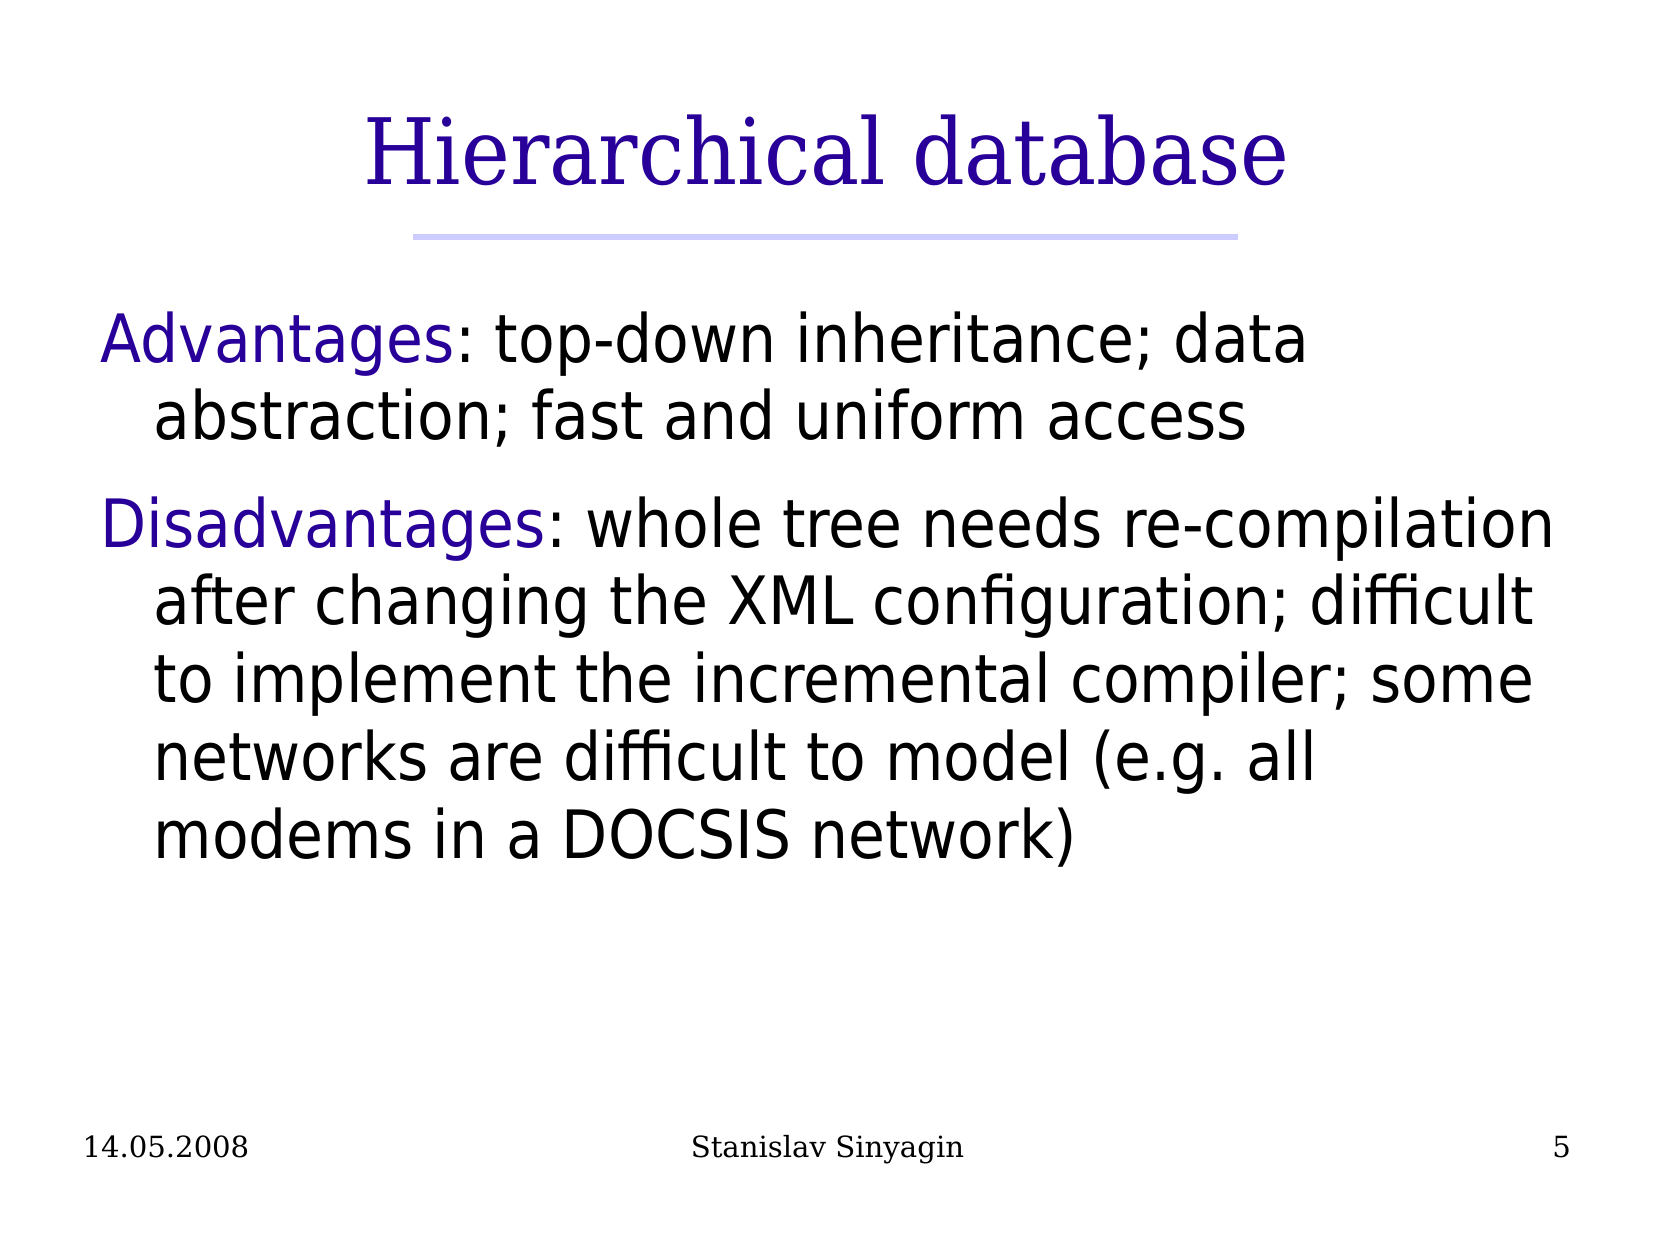

# Hierarchical database
Advantages: top-down inheritance; data abstraction; fast and uniform access
Disadvantages: whole tree needs re-compilation after changing the XML configuration; difficult to implement the incremental compiler; some networks are difficult to model (e.g. all modems in a DOCSIS network)
14.05.2008
Stanislav Sinyagin
5